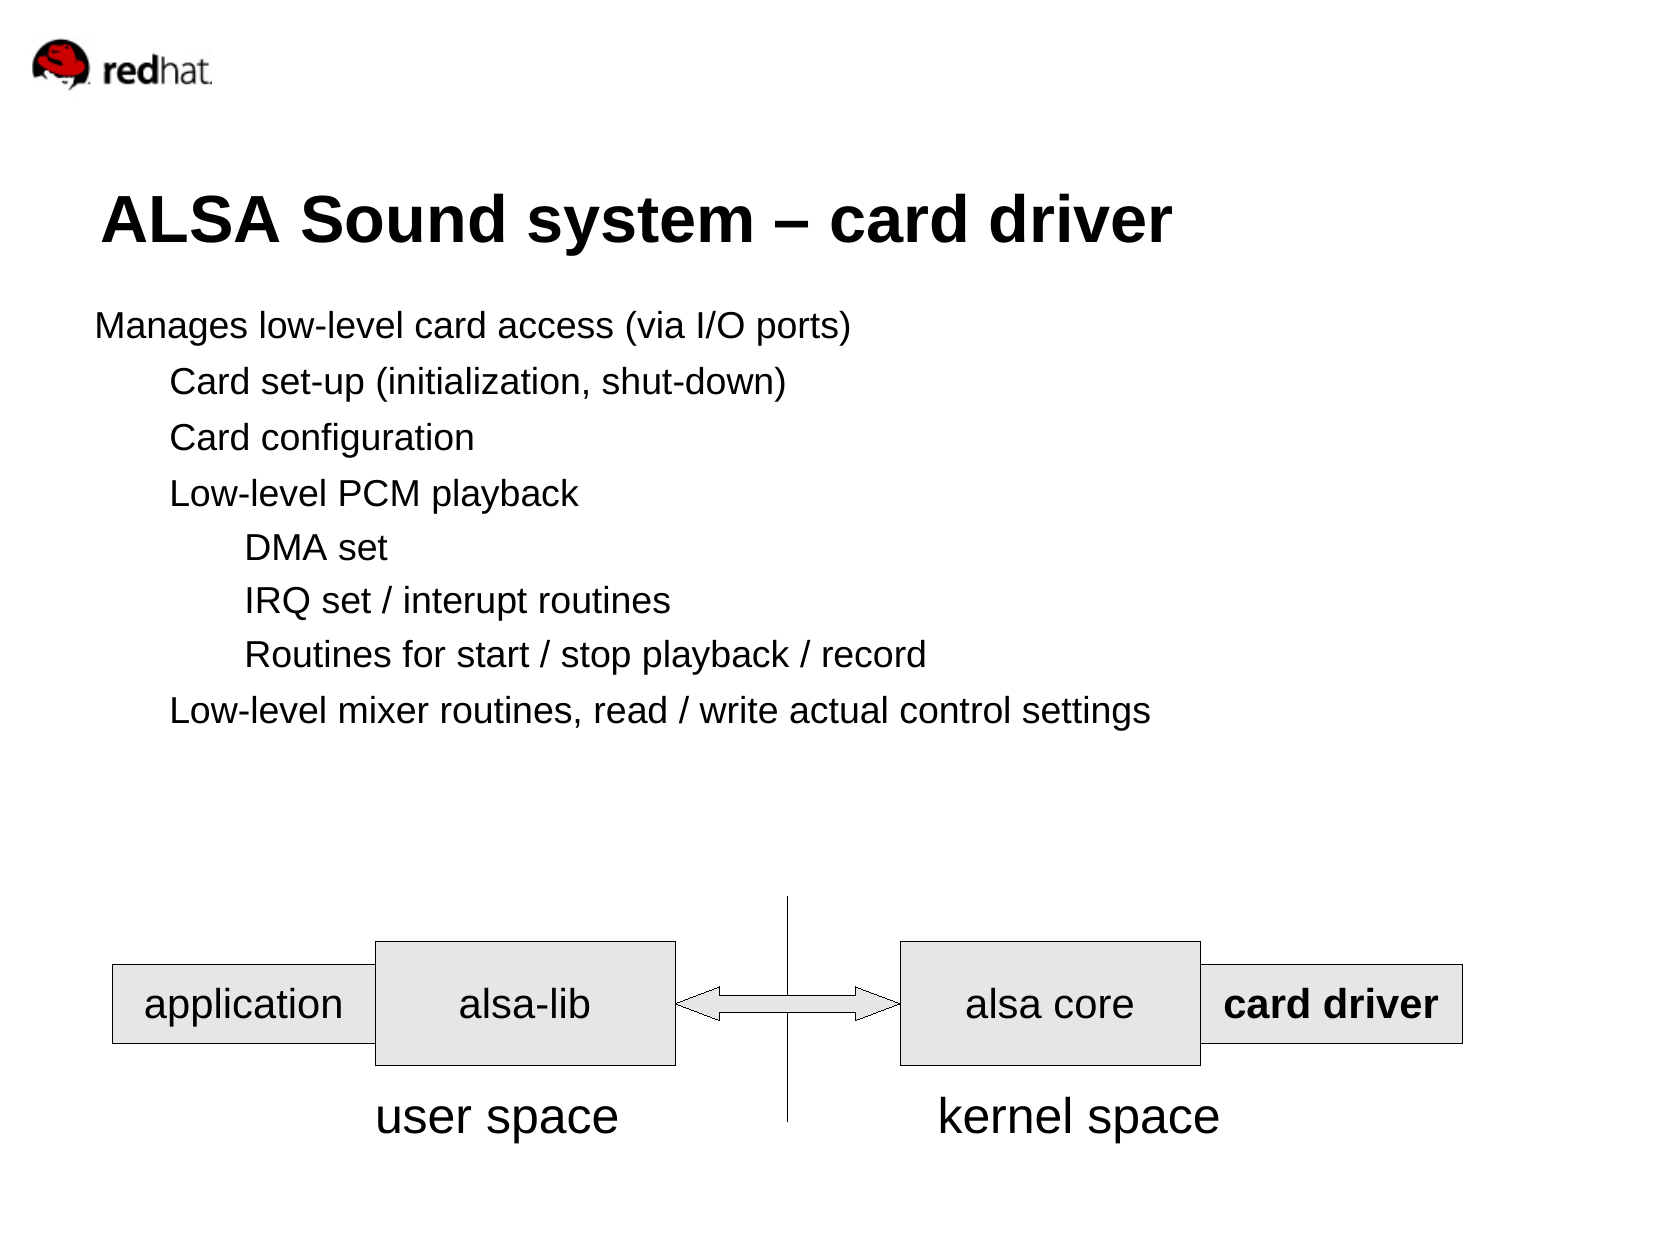

# ALSA Sound system – card driver
Manages low-level card access (via I/O ports)
Card set-up (initialization, shut-down)
Card configuration
Low-level PCM playback
DMA set
IRQ set / interupt routines
Routines for start / stop playback / record
Low-level mixer routines, read / write actual control settings
alsa-lib
alsa core
application
card driver
user space
kernel space